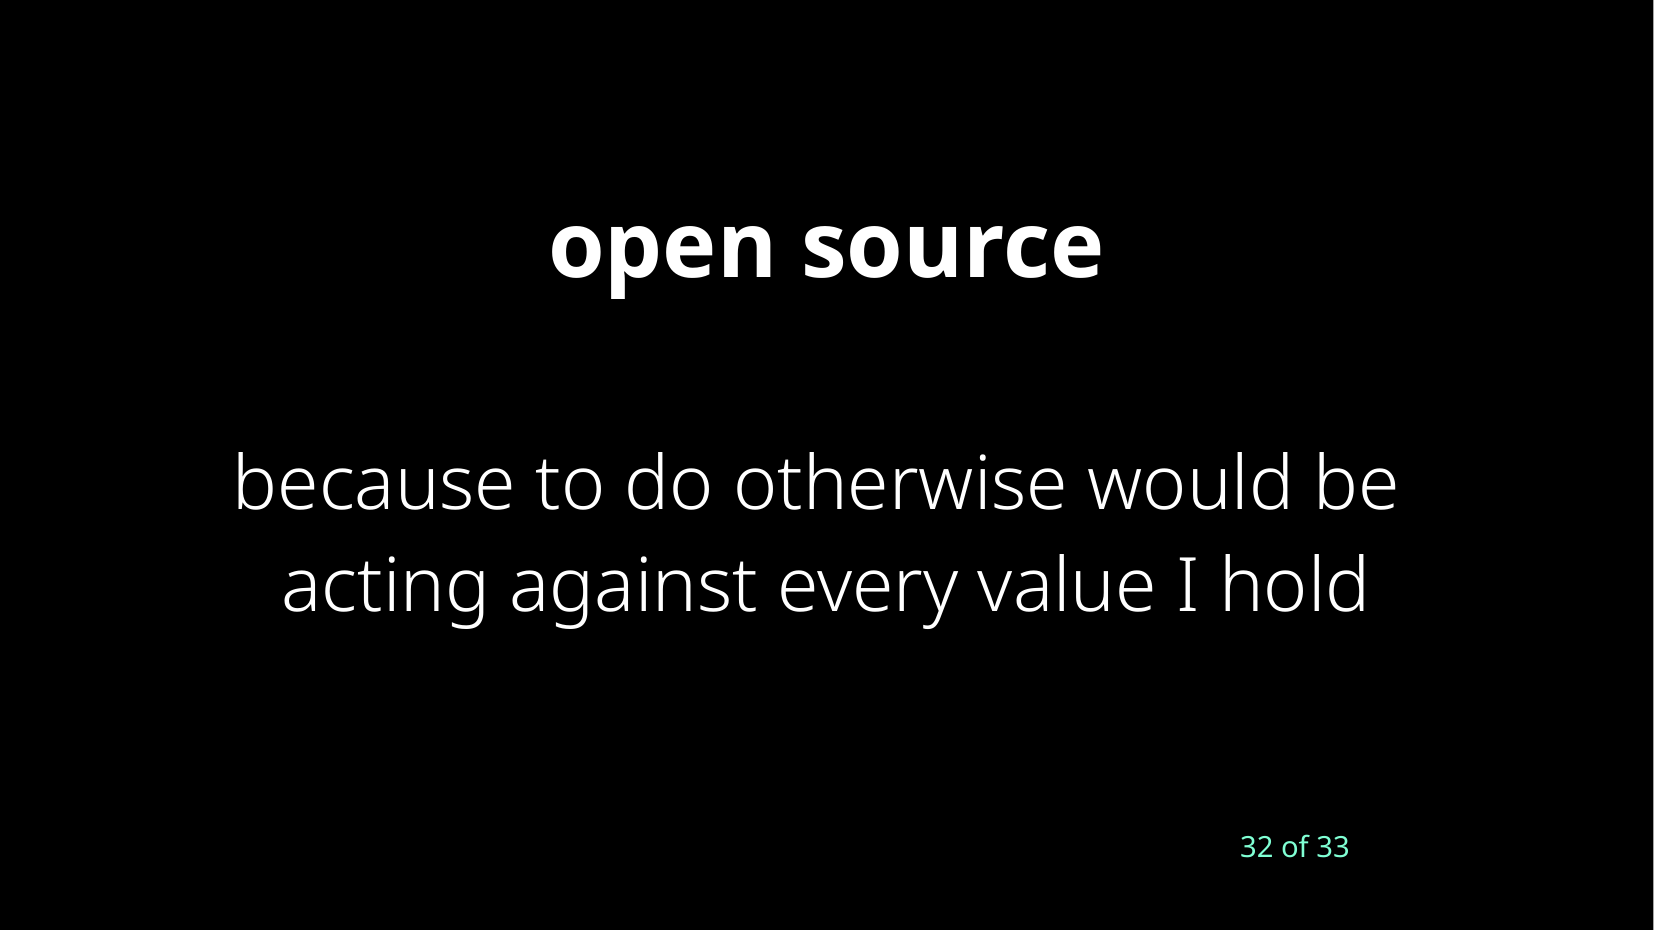

# open source because to do otherwise would be acting against every value I hold
32